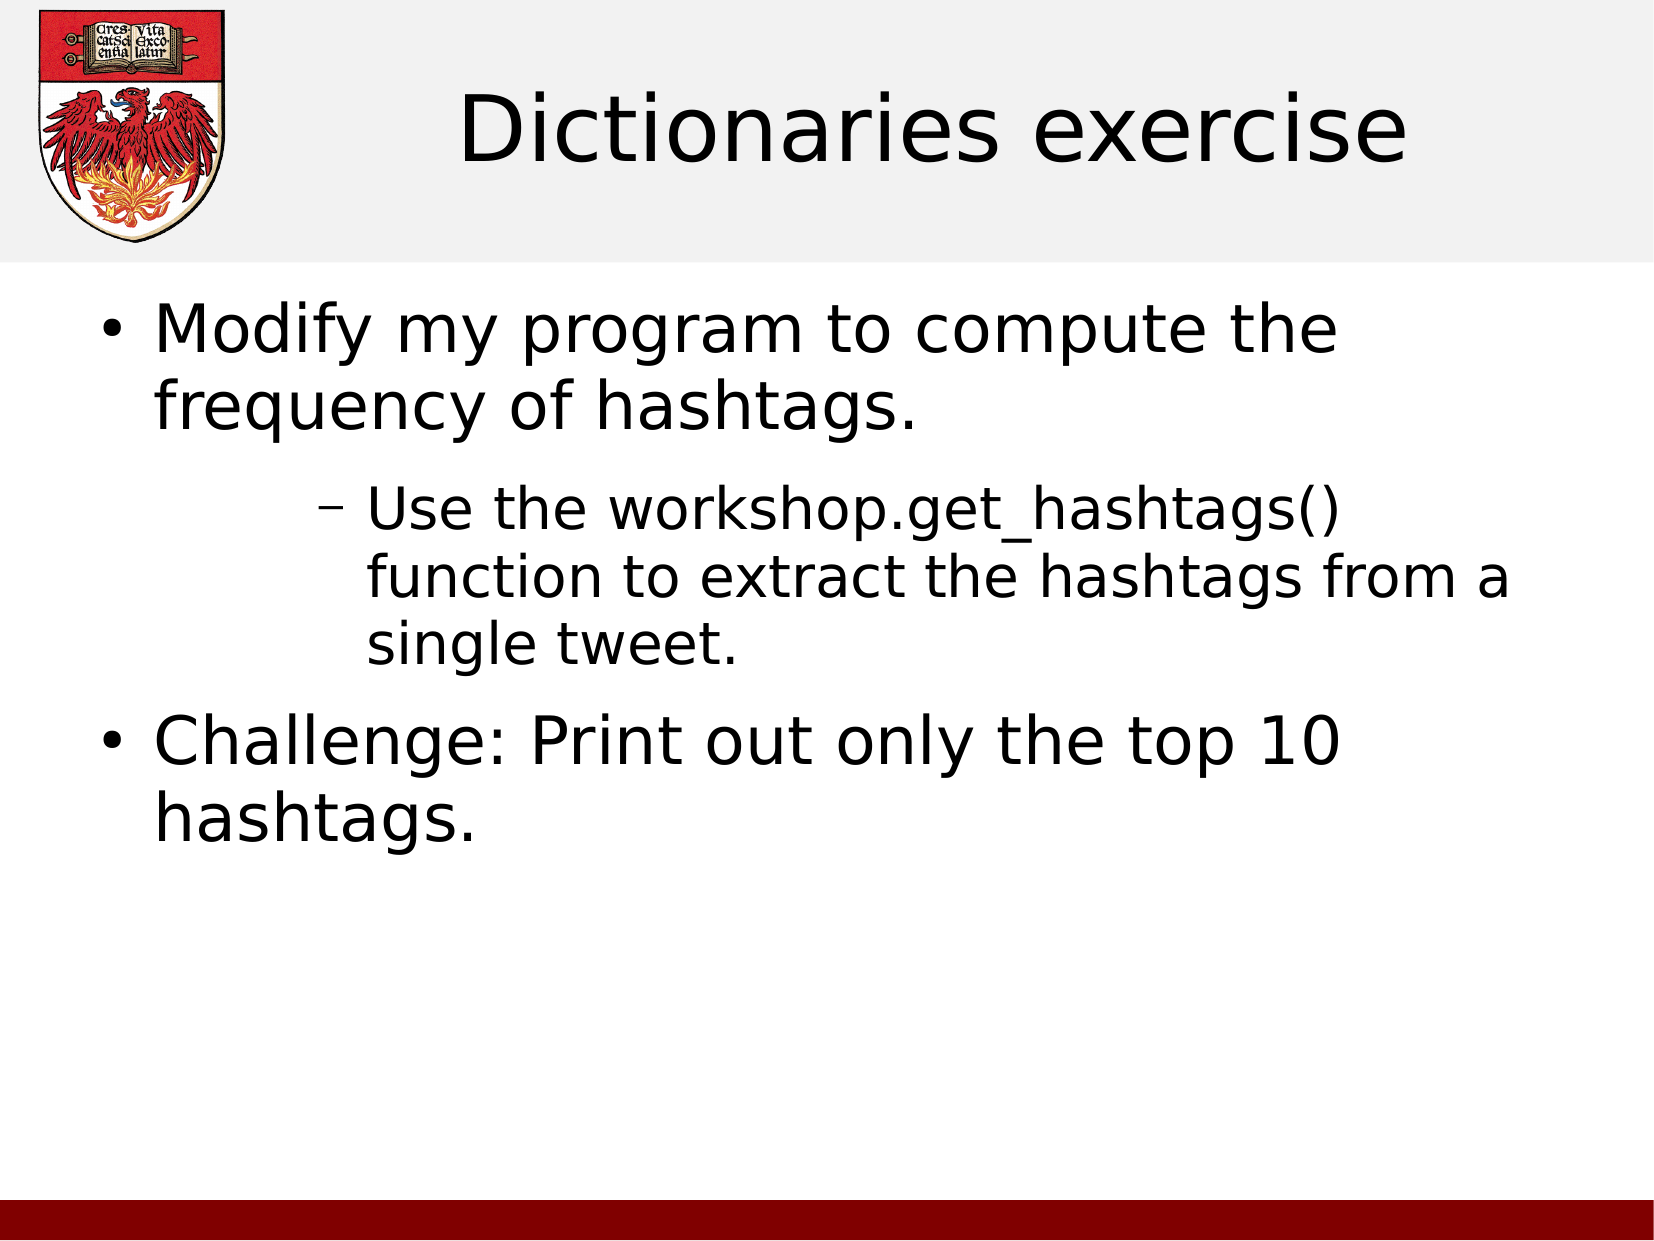

# Dictionaries exercise
Modify my program to compute the frequency of hashtags.
Use the workshop.get_hashtags() function to extract the hashtags from a single tweet.
Challenge: Print out only the top 10 hashtags.